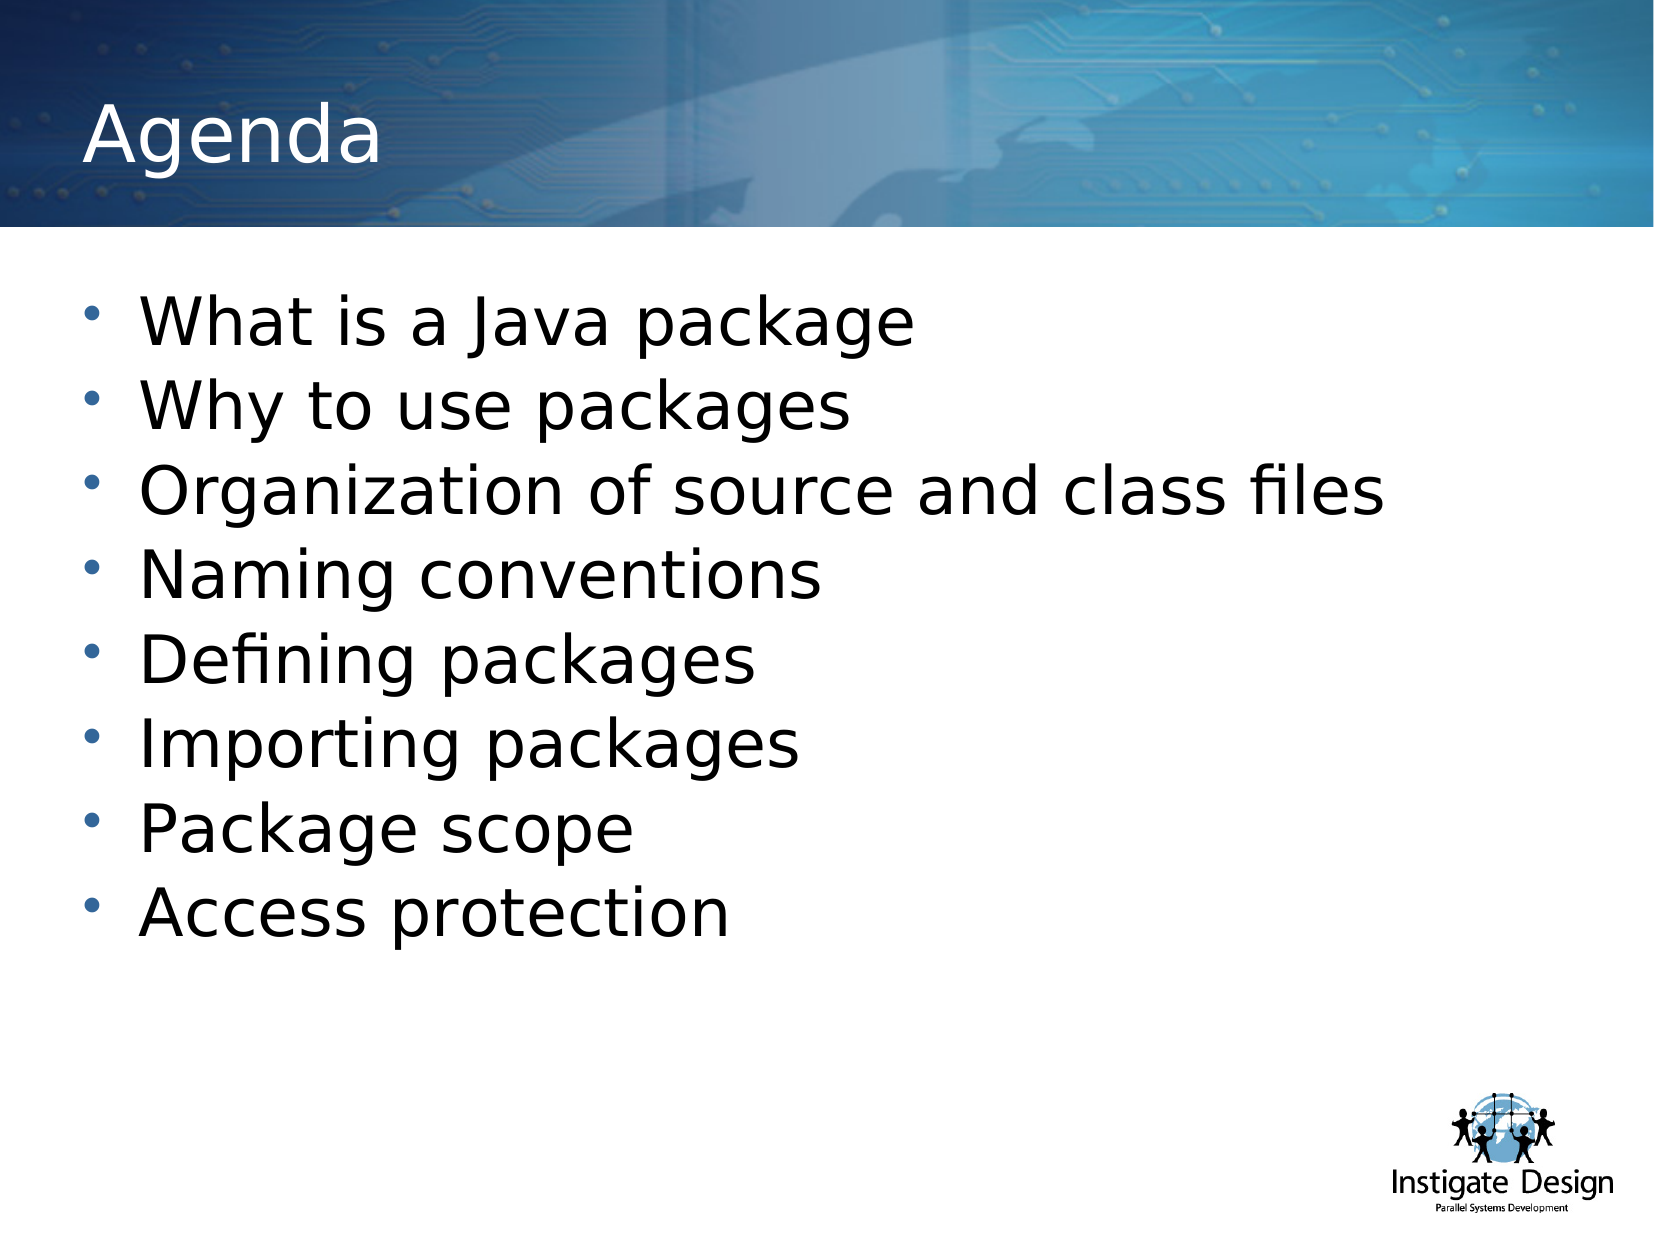

# Agenda
What is a Java package
Why to use packages
Organization of source and class files
Naming conventions
Defining packages
Importing packages
Package scope
Access protection